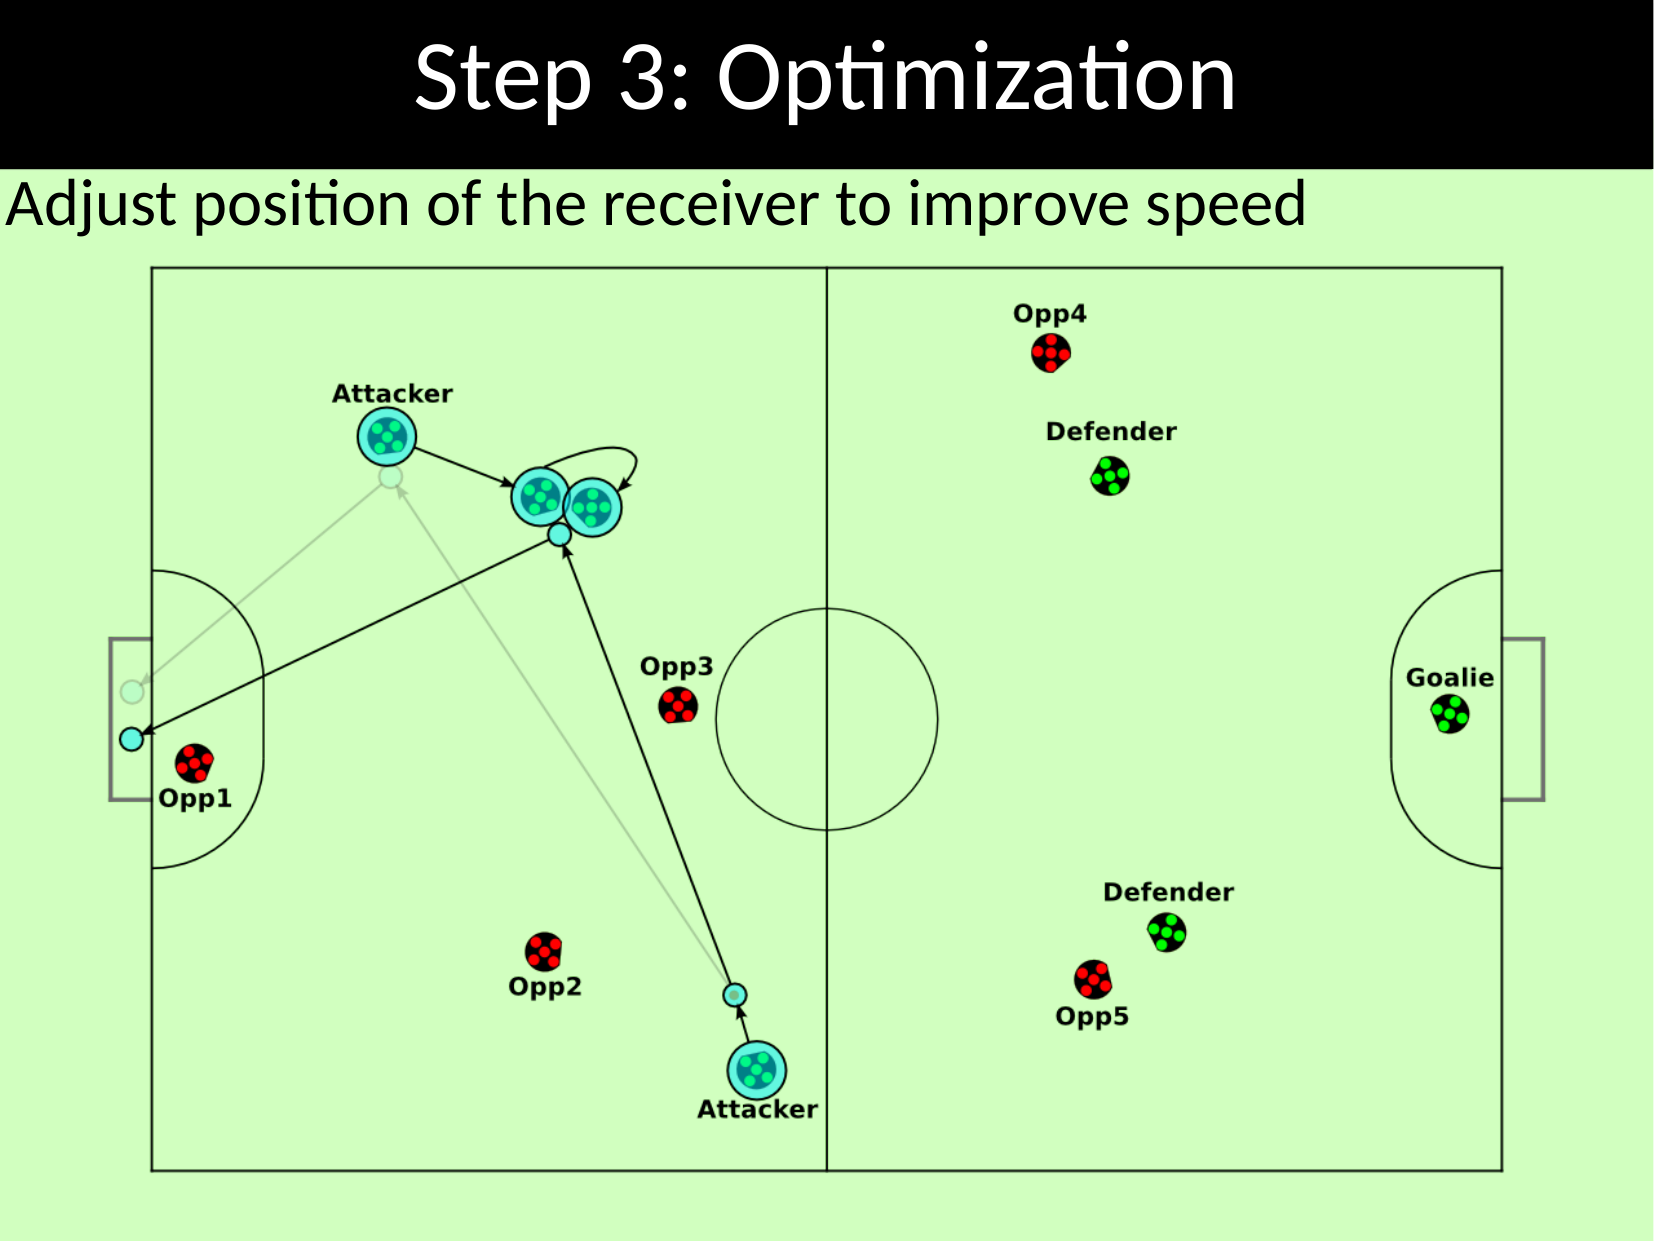

# Step 3: Optimization
Adjust position of the receiver to improve speed